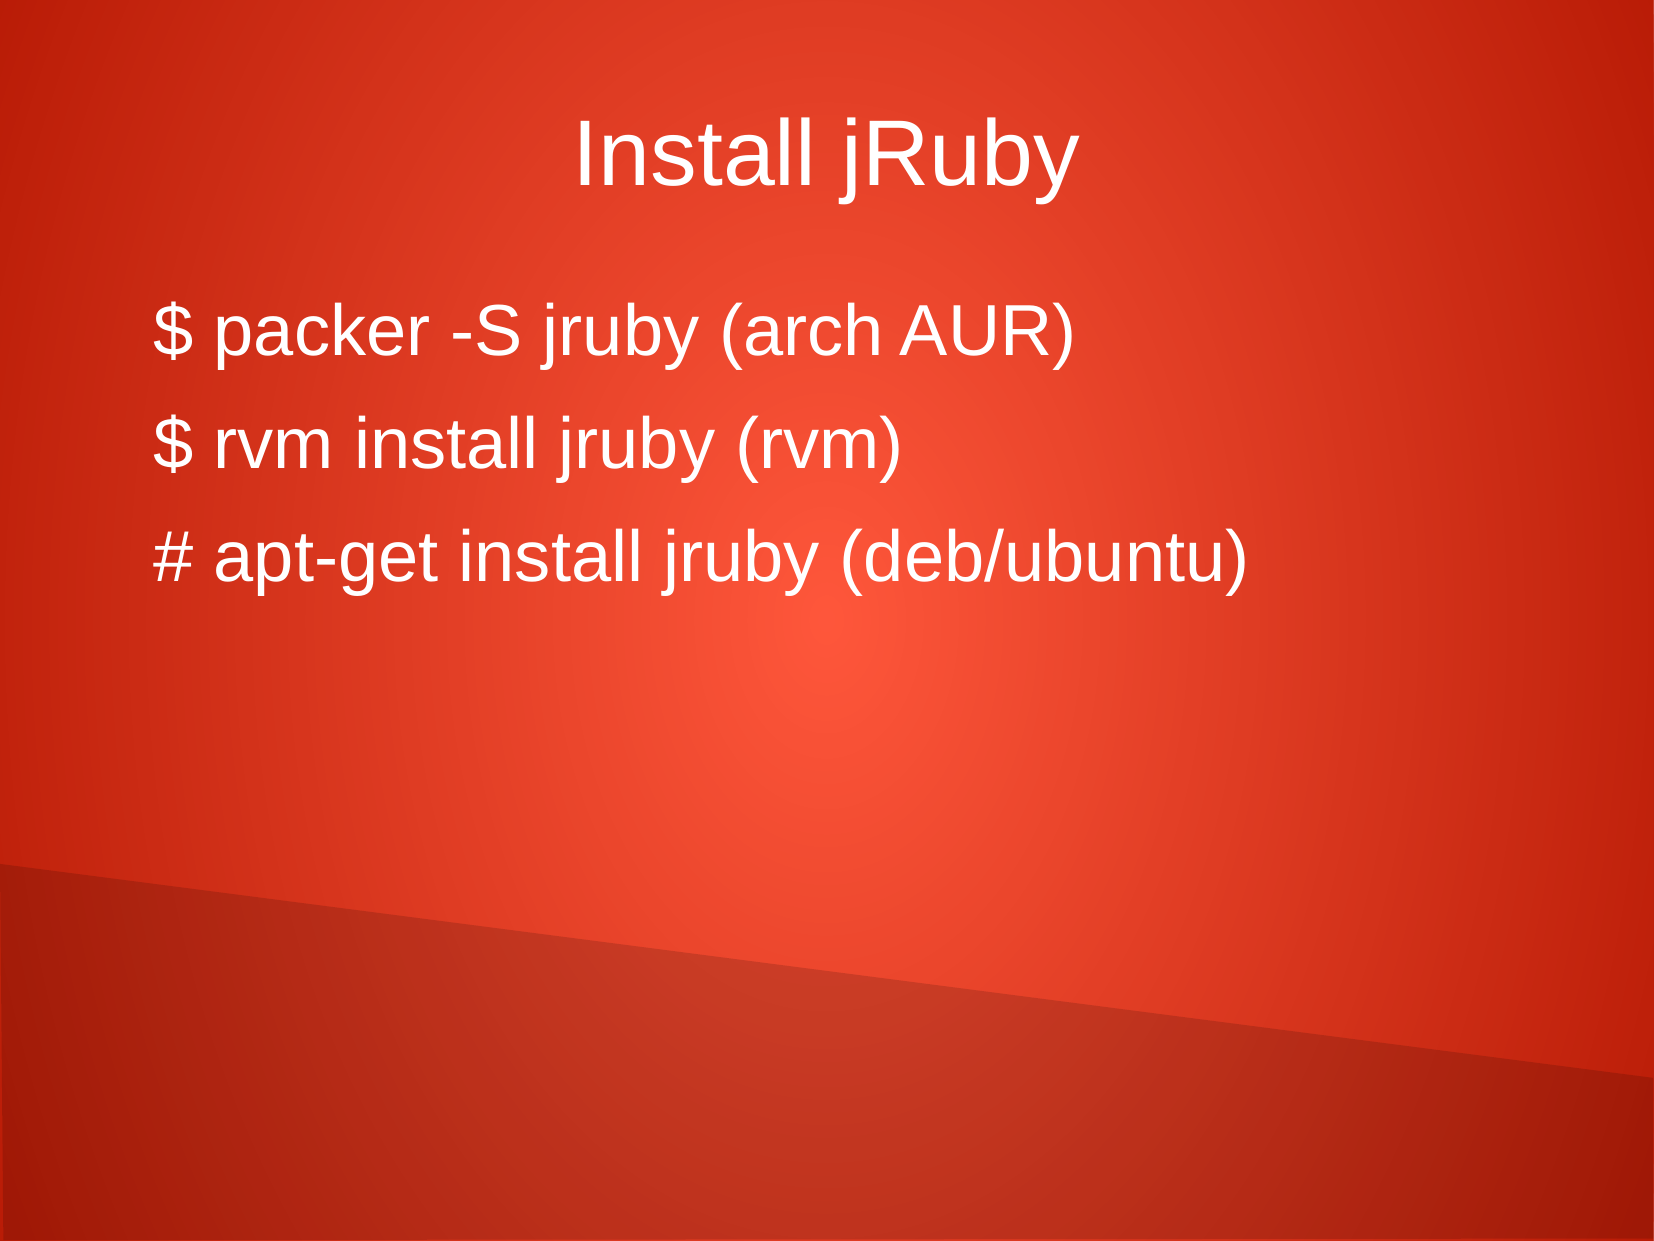

# Install jRuby
$ packer -S jruby (arch AUR)
$ rvm install jruby (rvm)
# apt-get install jruby (deb/ubuntu)